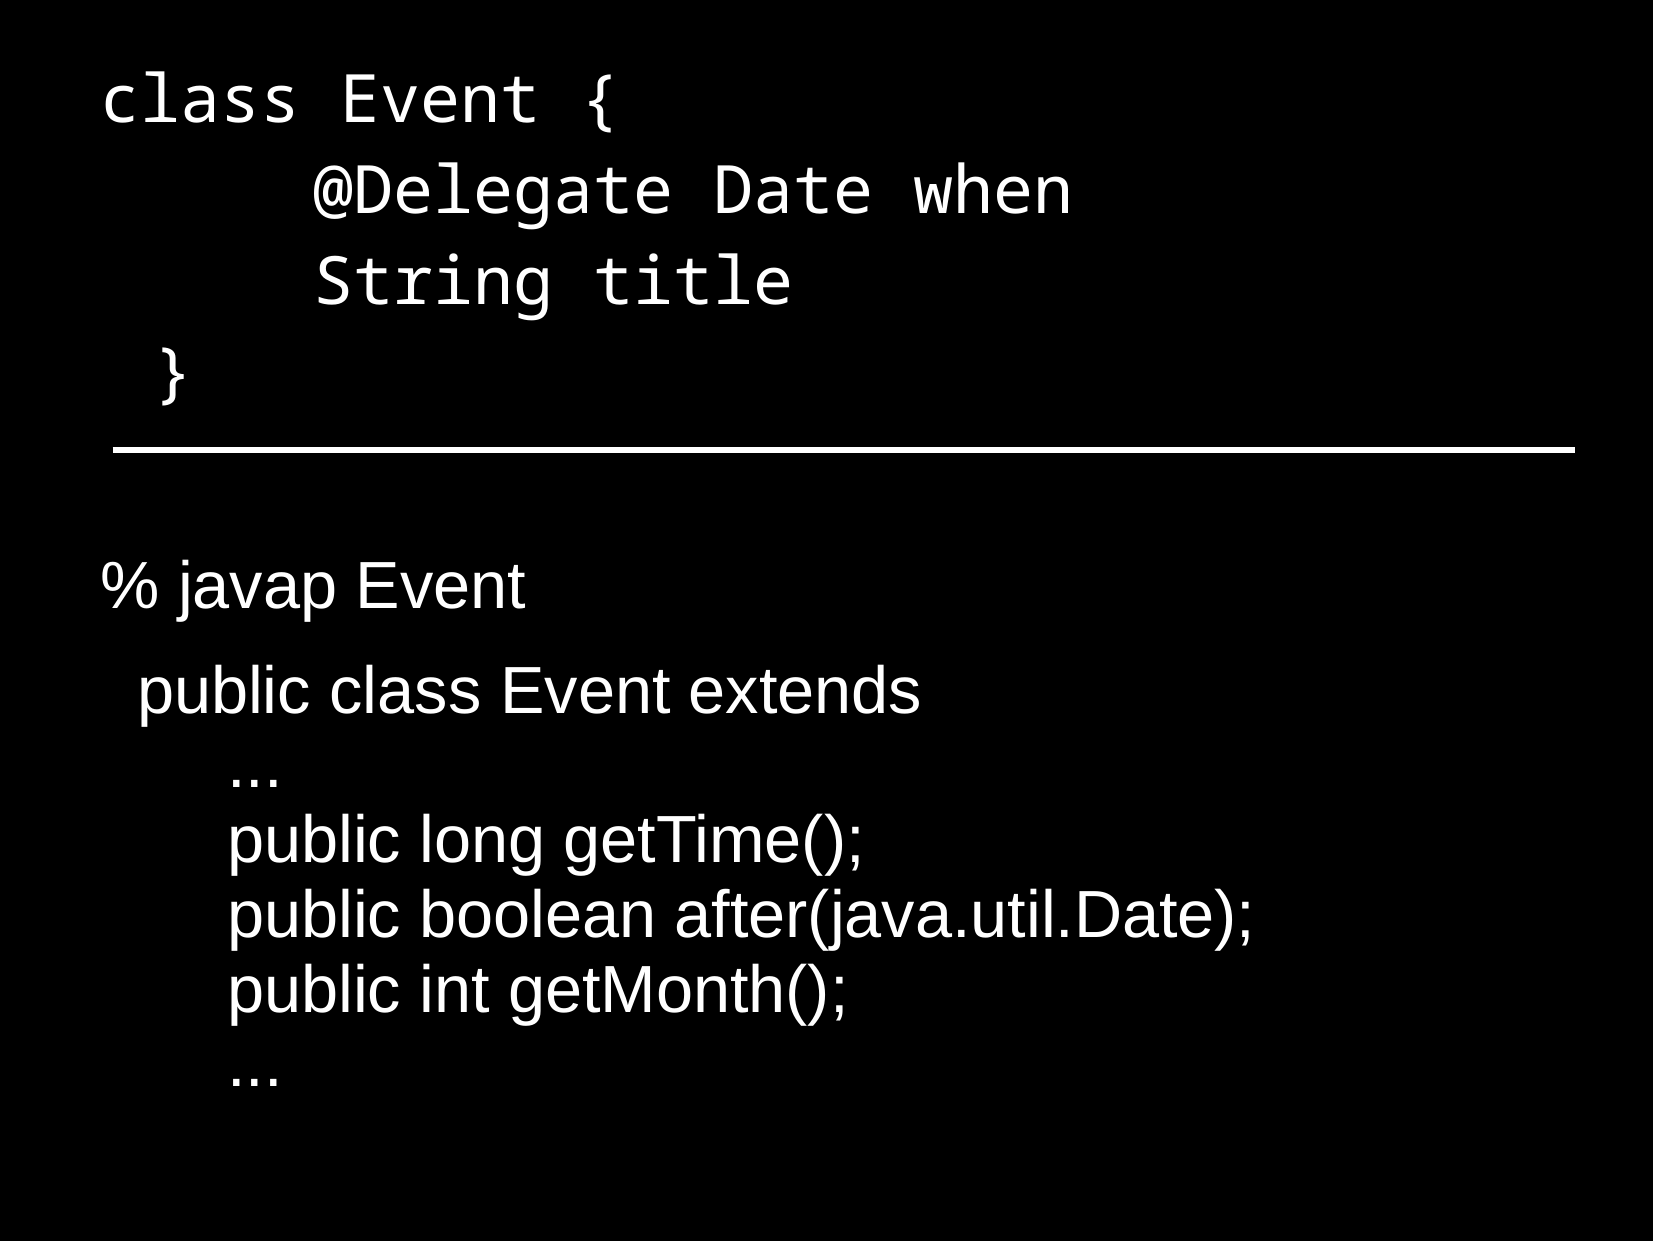

# class Event { @Delegate Date when String title }
% javap Event
 public class Event extends
 ...
 public long getTime();
 public boolean after(java.util.Date);
 public int getMonth();
 ...